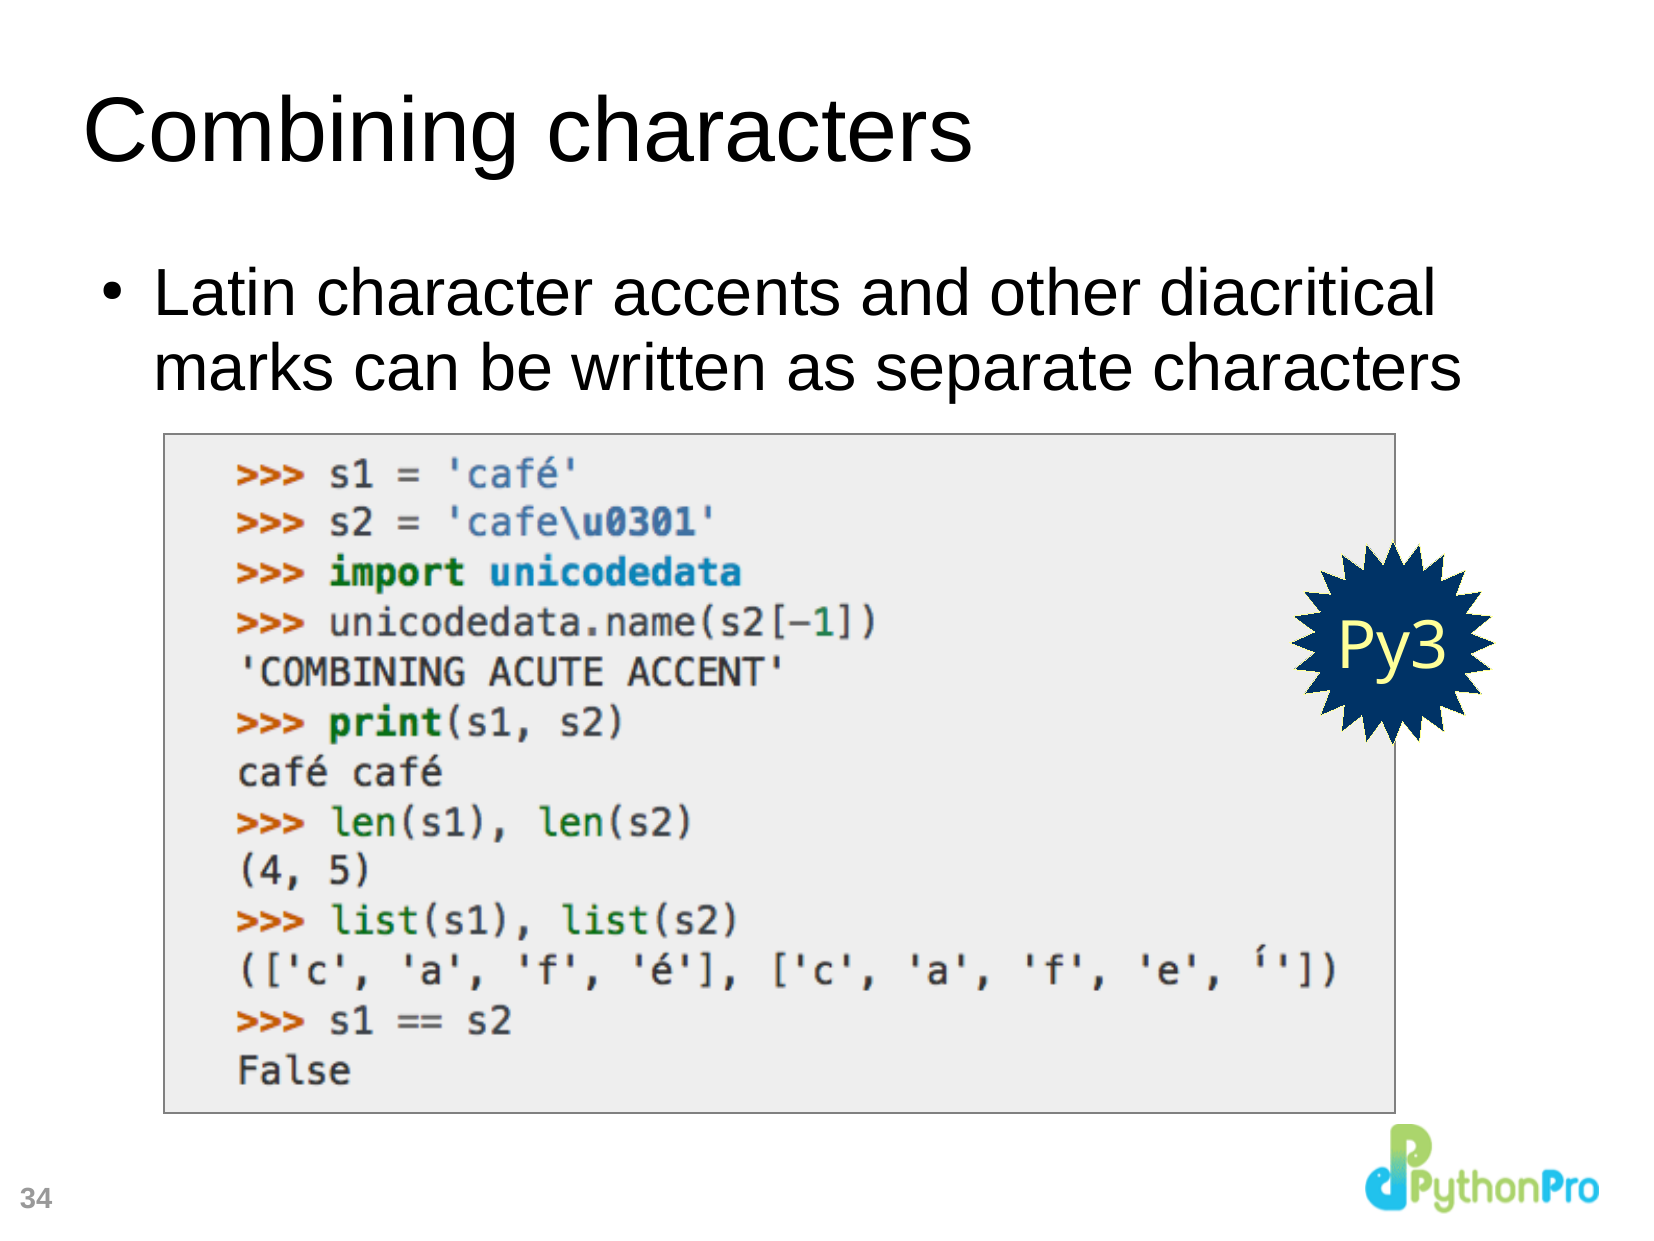

# Combining characters
Latin character accents and other diacritical marks can be written as separate characters
Py3
34